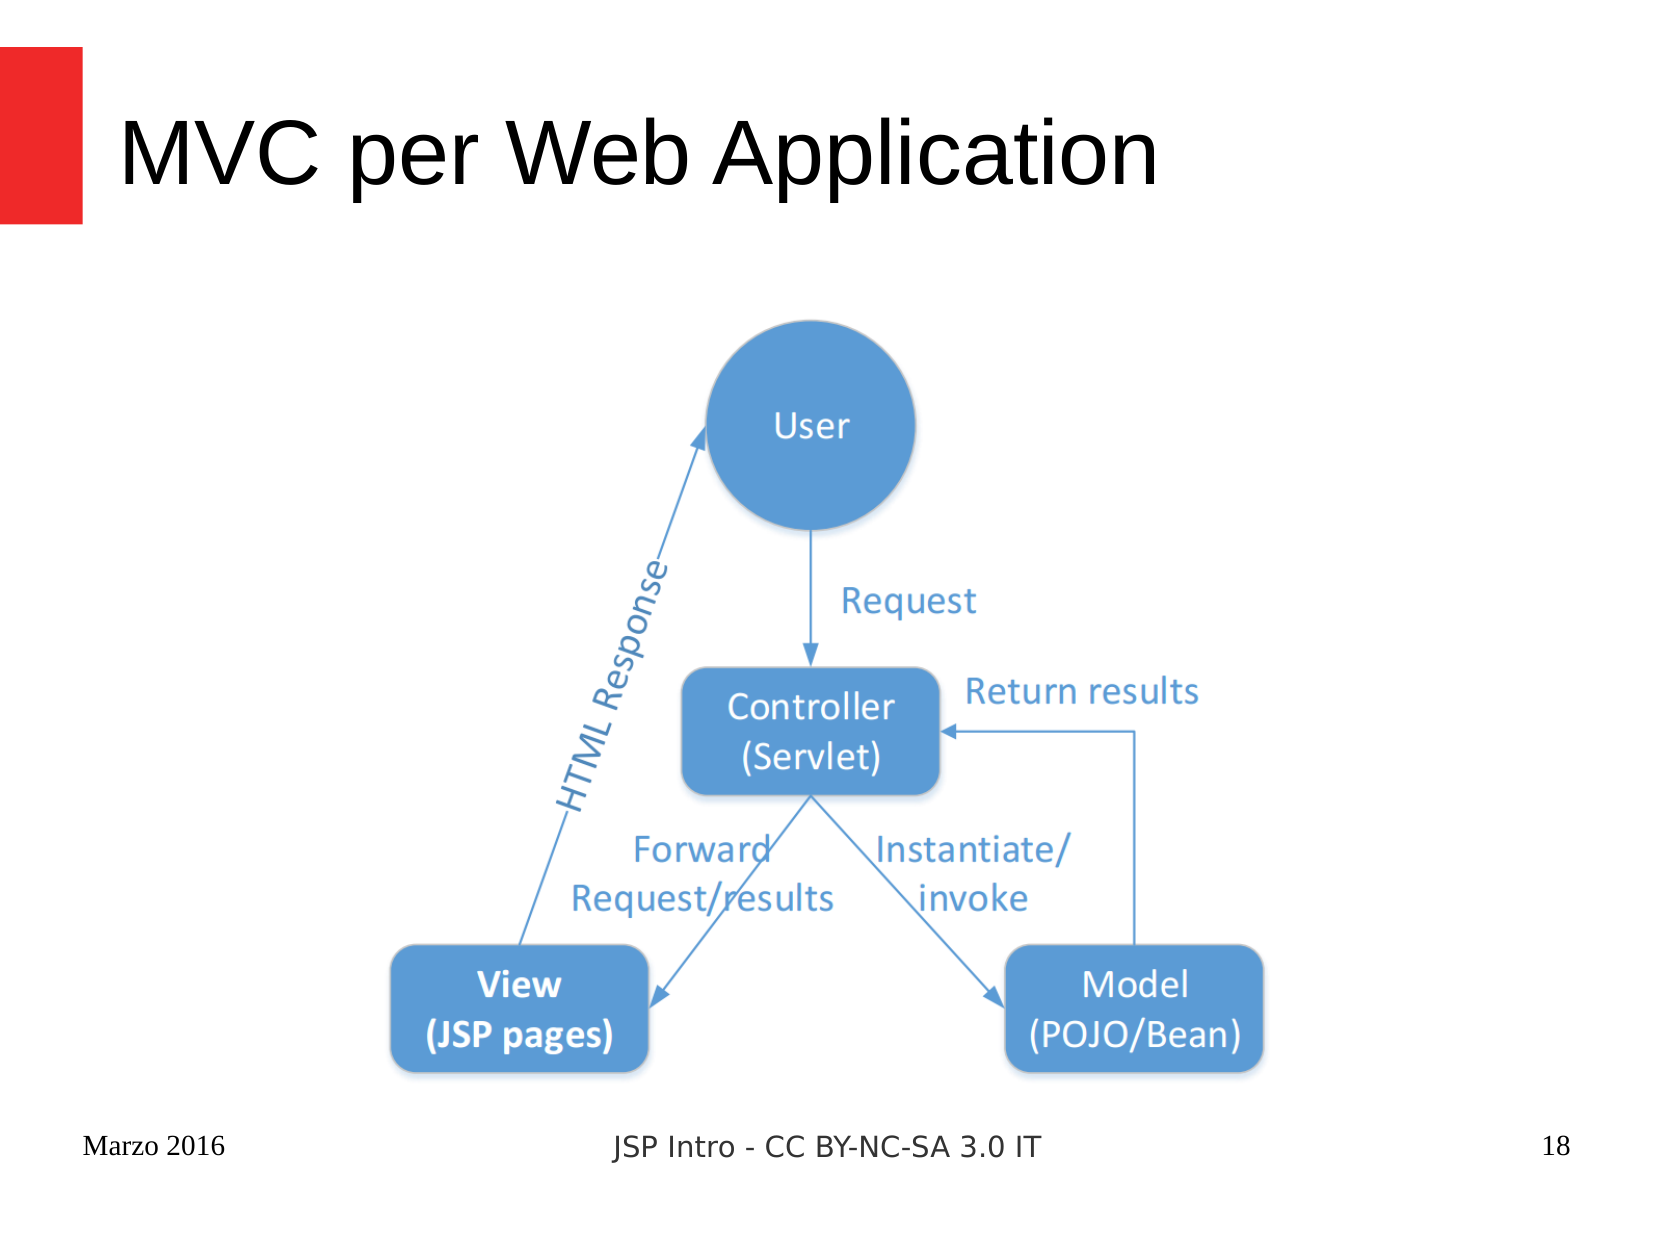

# MVC per Web Application
Your Date Here
Your Footer Here
18